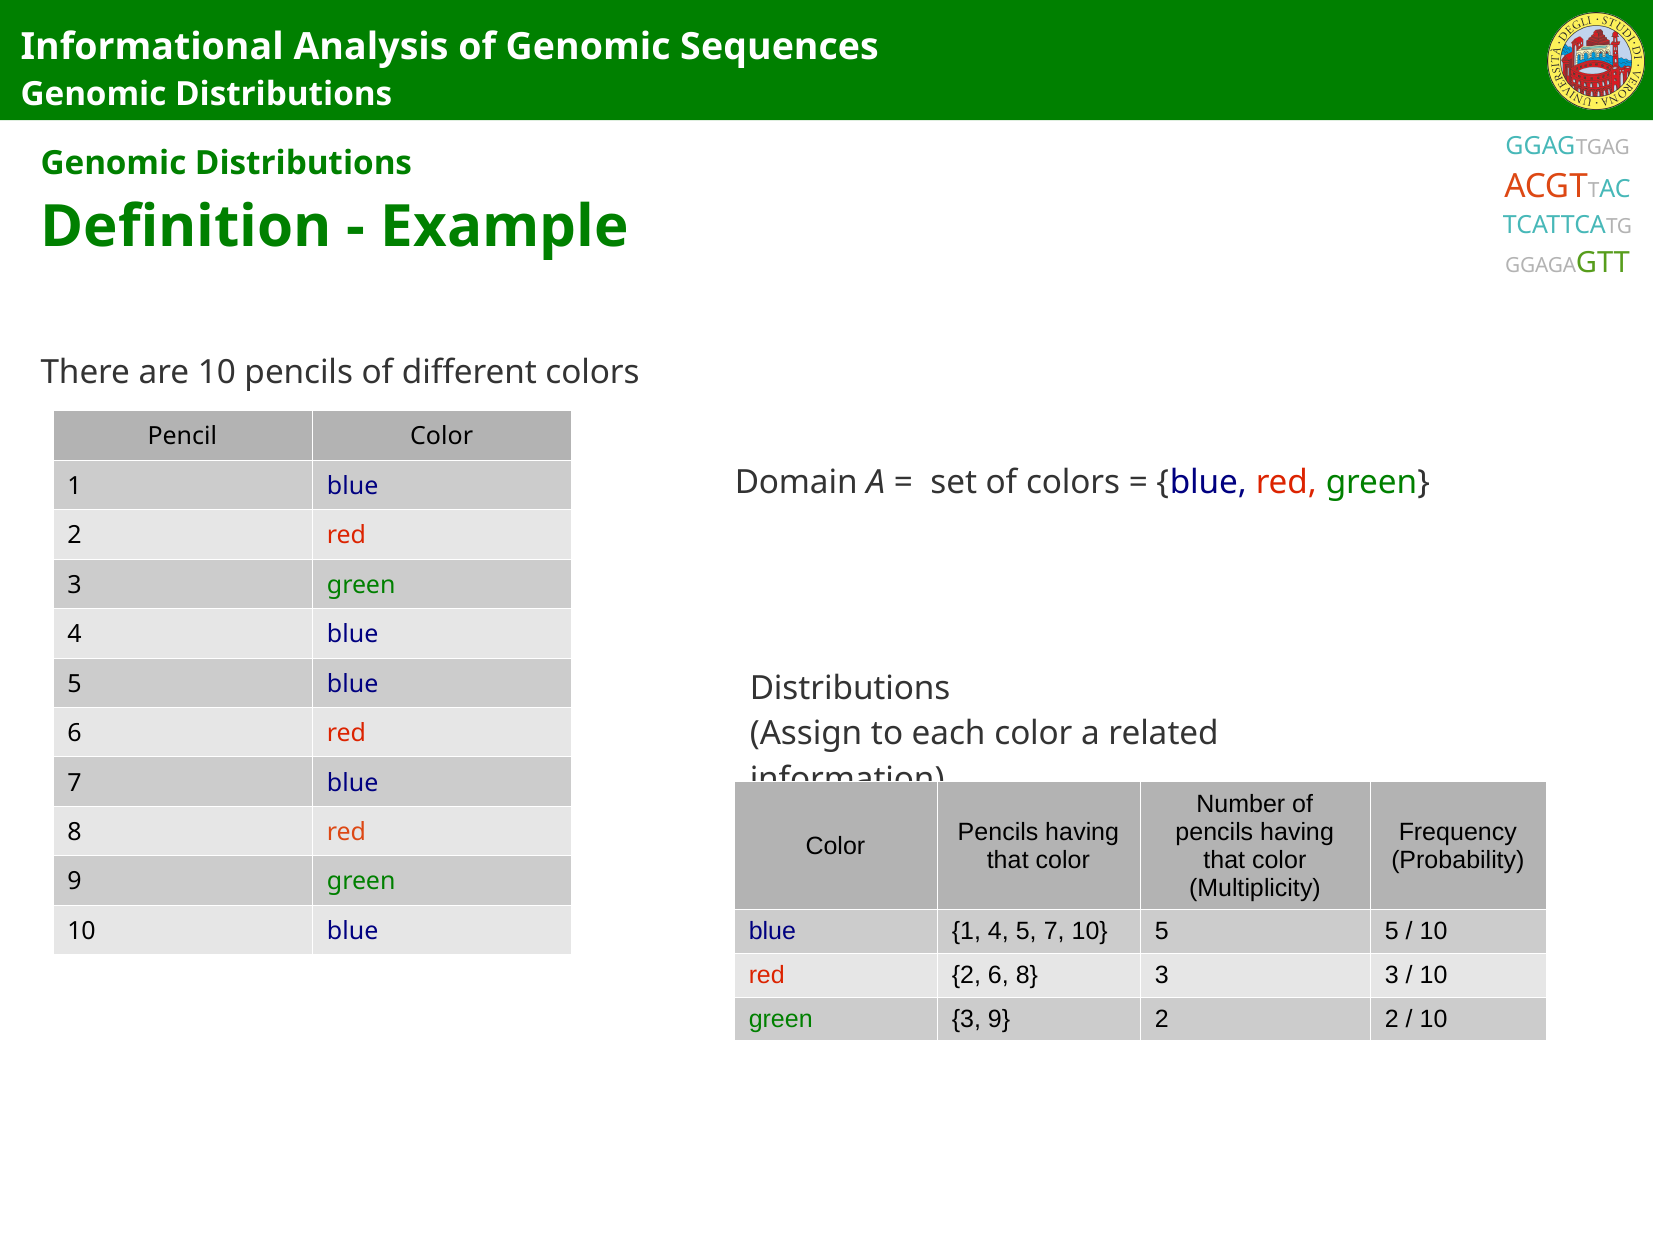

Informational Analysis of Genomic Sequences
Genomic Distributions
GGAGTGAGACGTTACTCATTCATGGGAGAGTT
Genomic Distributions
Definition - Example
There are 10 pencils of different colors
| Pencil | Color |
| --- | --- |
| 1 | blue |
| 2 | red |
| 3 | green |
| 4 | blue |
| 5 | blue |
| 6 | red |
| 7 | blue |
| 8 | red |
| 9 | green |
| 10 | blue |
Domain A = set of colors = {blue, red, green}
Distributions
(Assign to each color a related information)
| Color | Pencils having that color | Number of pencils having that color (Multiplicity) | Frequency (Probability) |
| --- | --- | --- | --- |
| blue | {1, 4, 5, 7, 10} | 5 | 5 / 10 |
| red | {2, 6, 8} | 3 | 3 / 10 |
| green | {3, 9} | 2 | 2 / 10 |